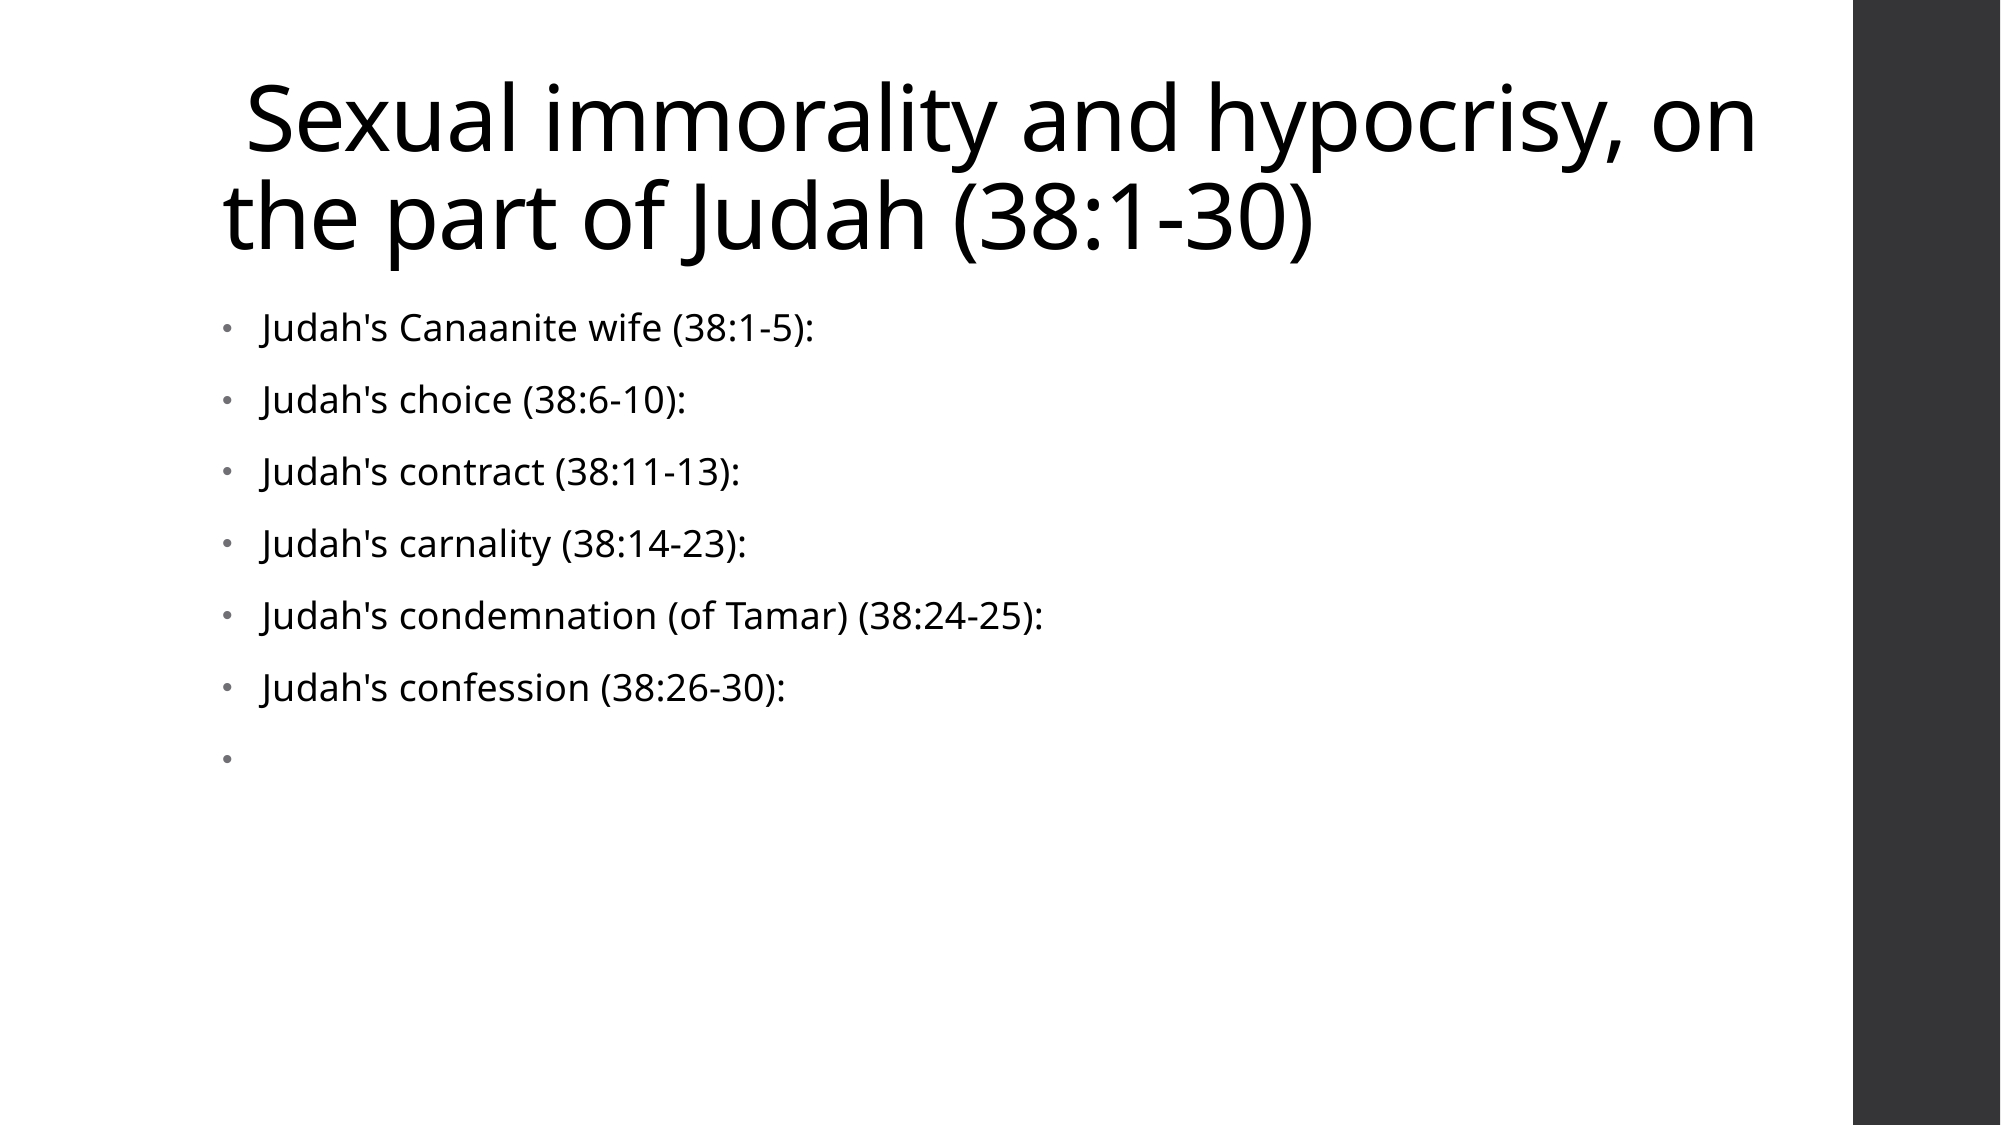

# Sexual immorality and hypocrisy, on the part of Judah (38:1-30)
 Judah's Canaanite wife (38:1-5):
 Judah's choice (38:6-10):
 Judah's contract (38:11-13):
 Judah's carnality (38:14-23):
 Judah's condemnation (of Tamar) (38:24-25):
 Judah's confession (38:26-30):